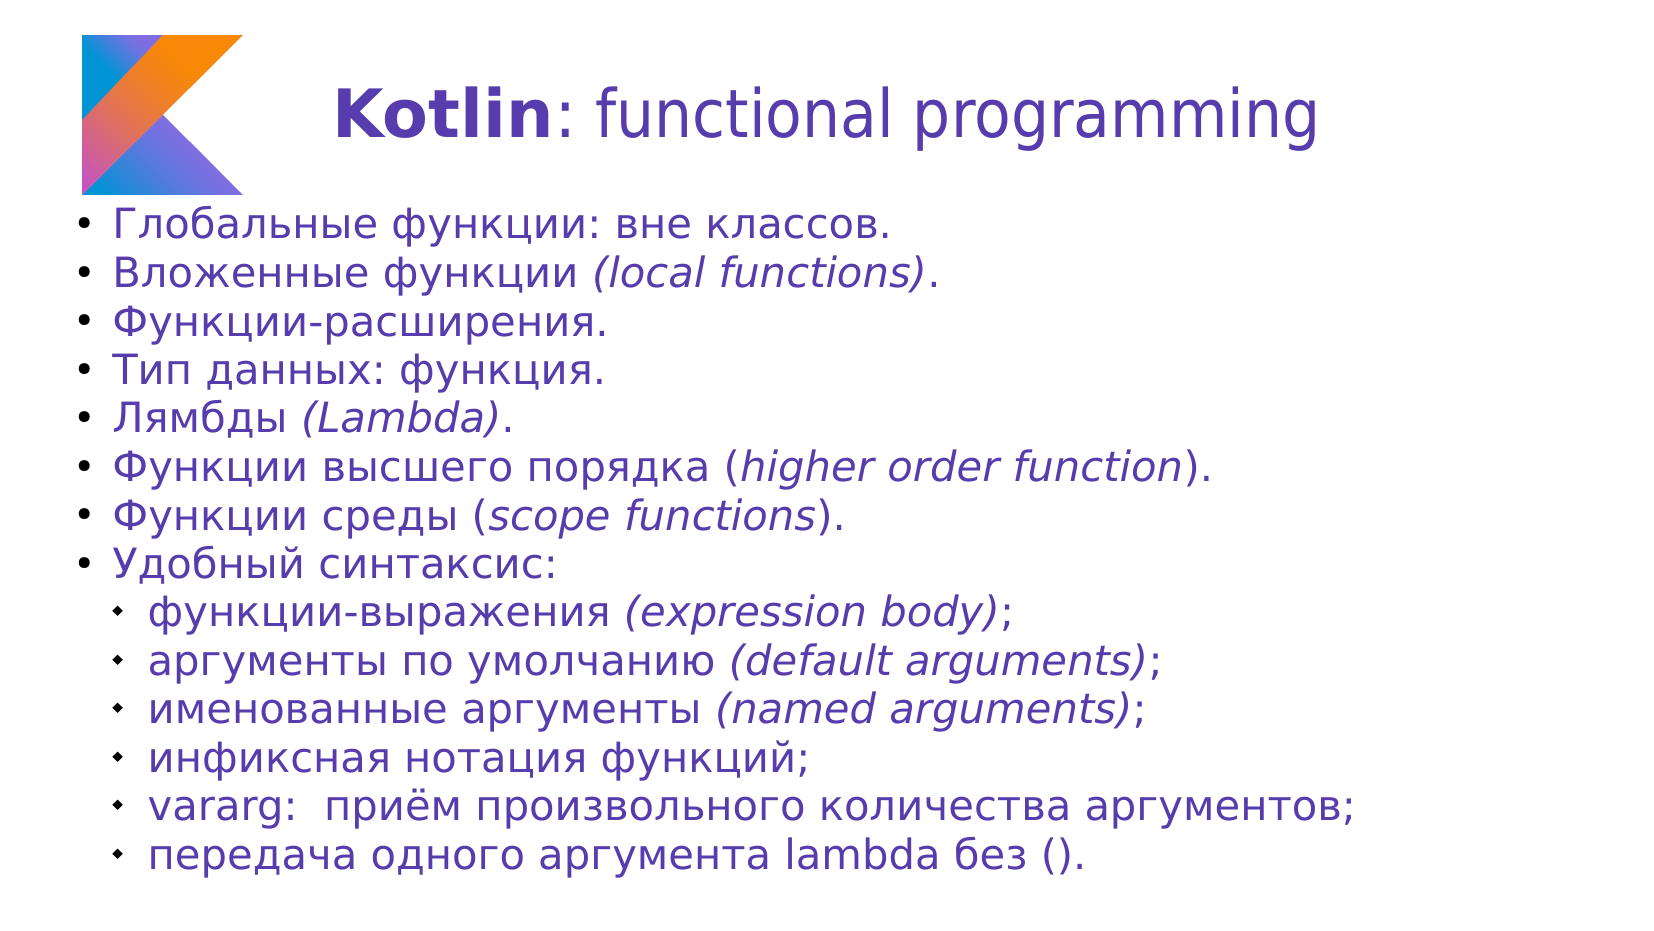

# Kotlin: functional programming
Глобальные функции: вне классов.
Вложенные функции (local functions).
Функции-расширения.
Тип данных: функция.
Лямбды (Lambda).
Функции высшего порядка (higher order function).
Функции среды (scope functions).
Удобный синтаксис:
функции-выражения (expression body);
аргументы по умолчанию (default arguments);
именованные аргументы (named arguments);
инфиксная нотация функций;
vararg: приём произвольного количества аргументов;
передача одного аргумента lambda без ().